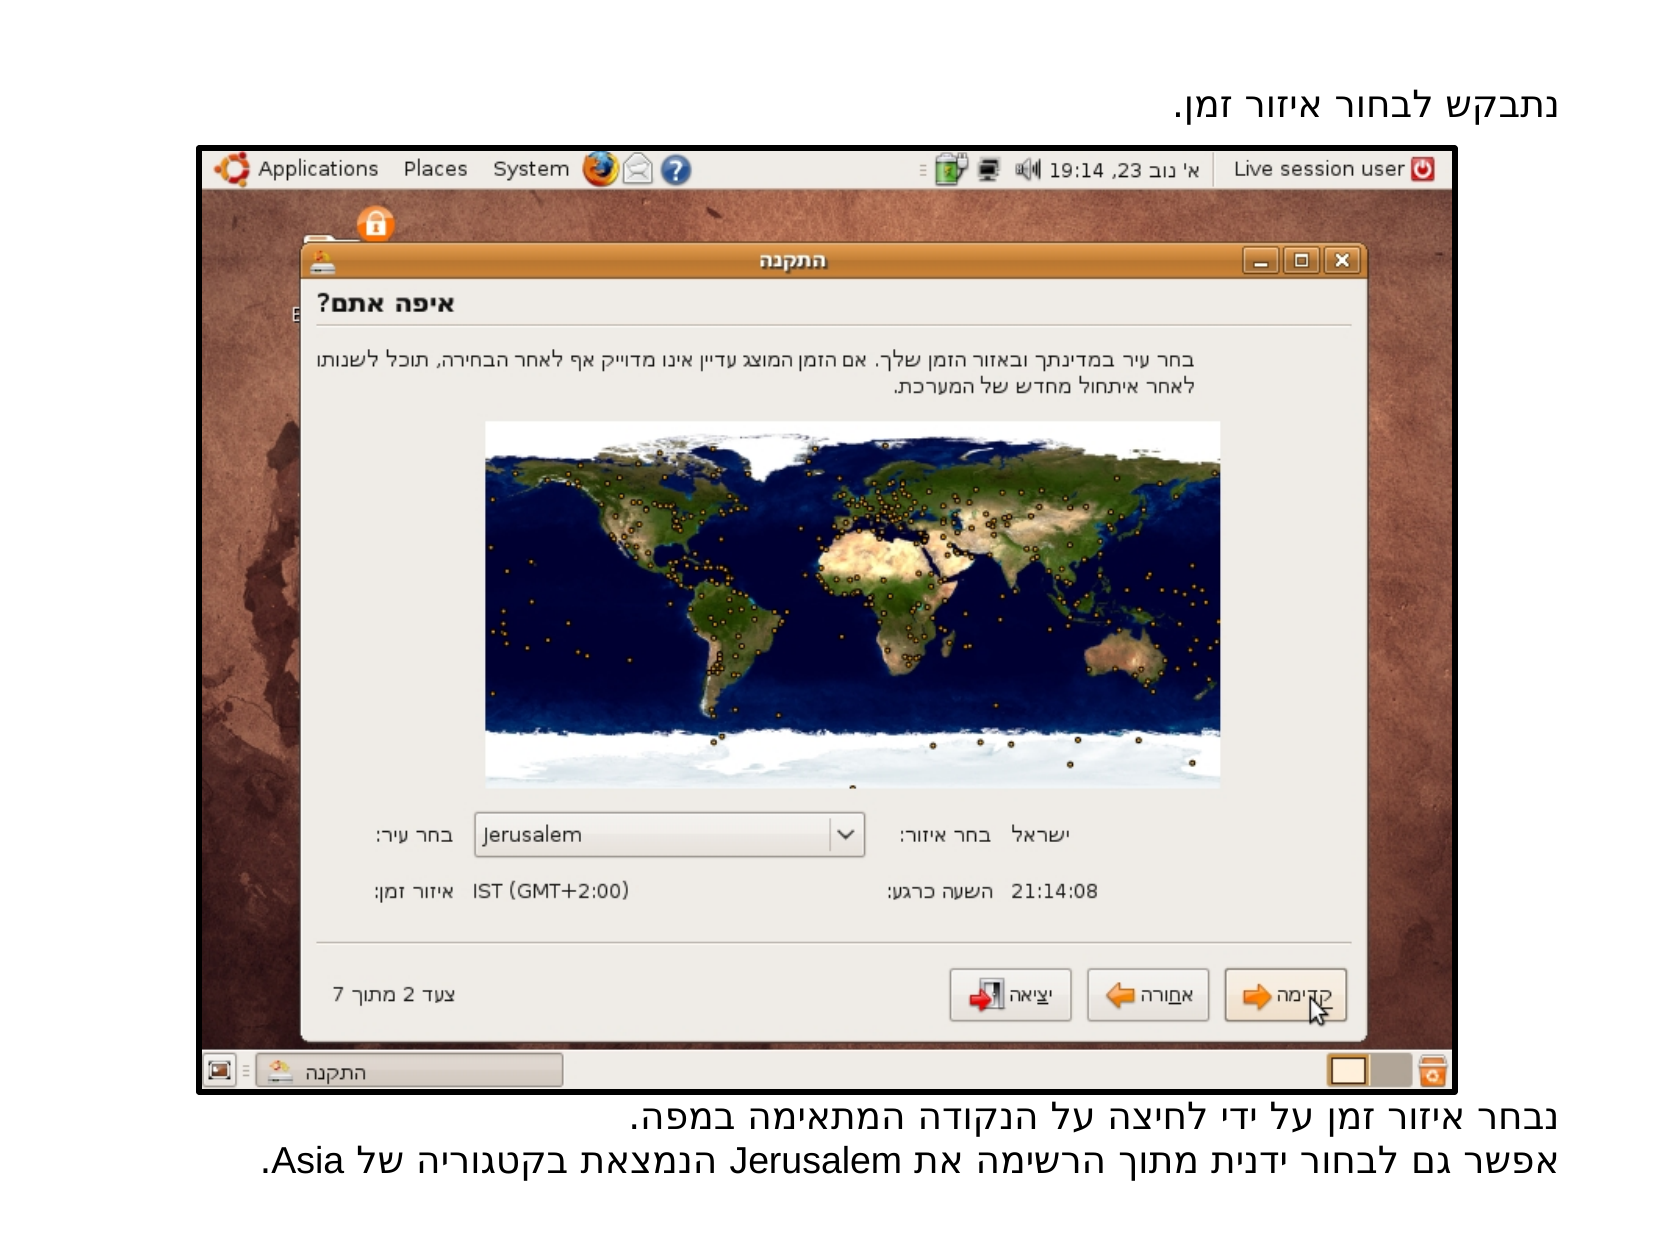

נתבקש לבחור איזור זמן.
נבחר איזור זמן על ידי לחיצה על הנקודה המתאימה במפה.
אפשר גם לבחור ידנית מתוך הרשימה את Jerusalem הנמצאת בקטגוריה של Asia.